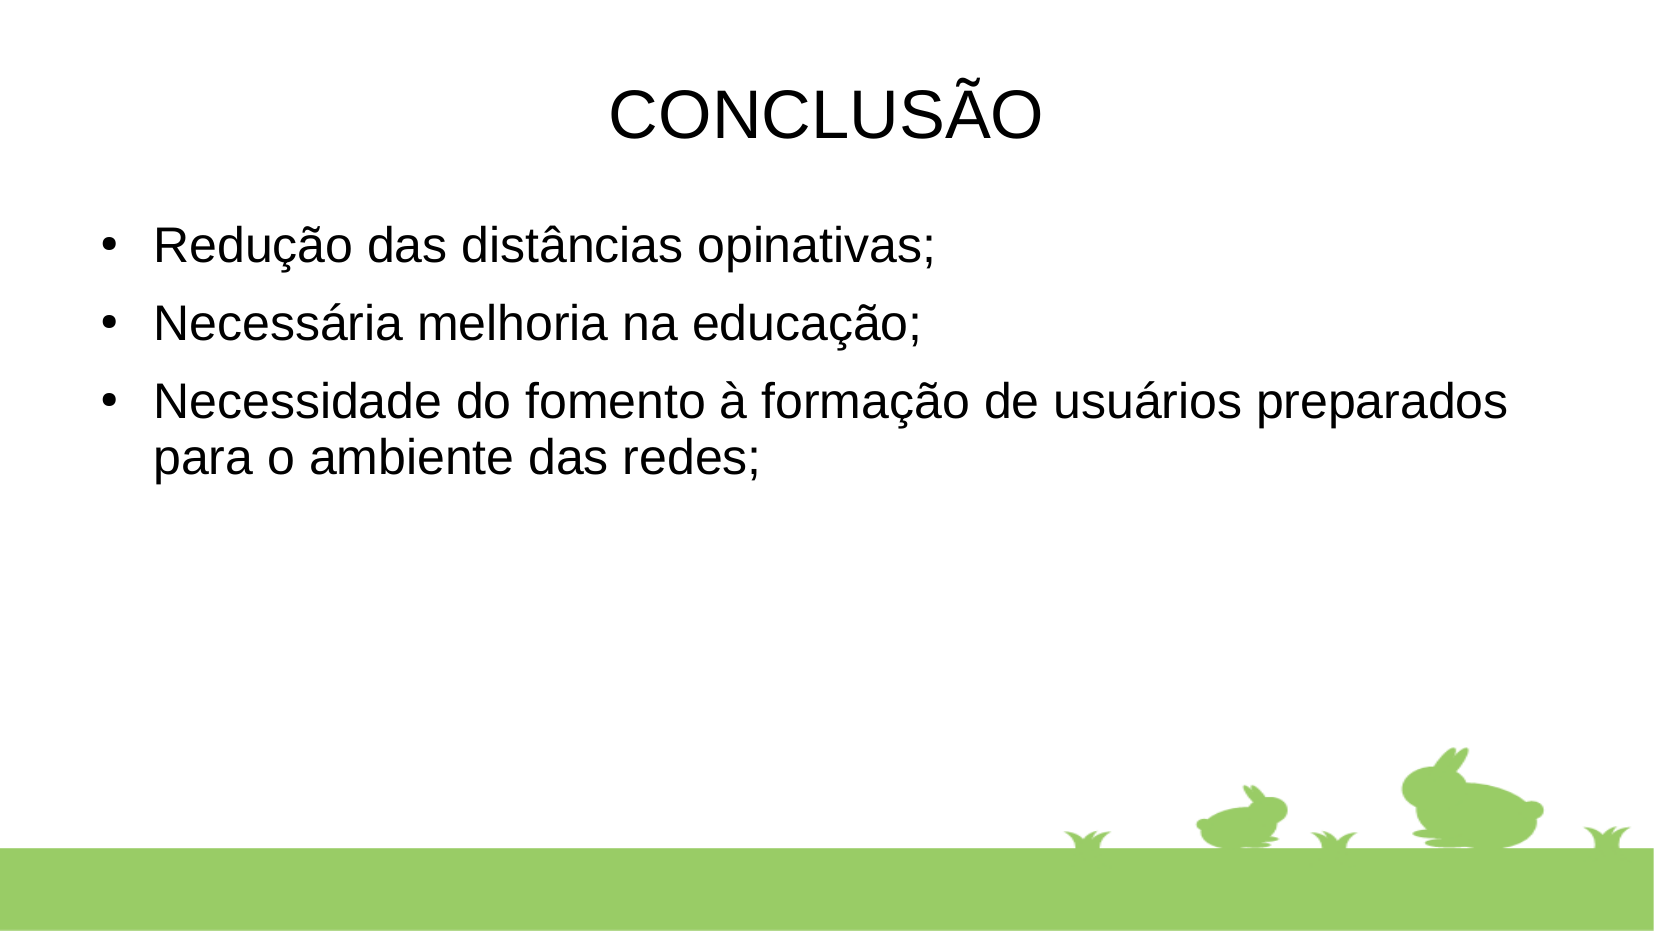

# CONCLUSÃO
Redução das distâncias opinativas;
Necessária melhoria na educação;
Necessidade do fomento à formação de usuários preparados para o ambiente das redes;